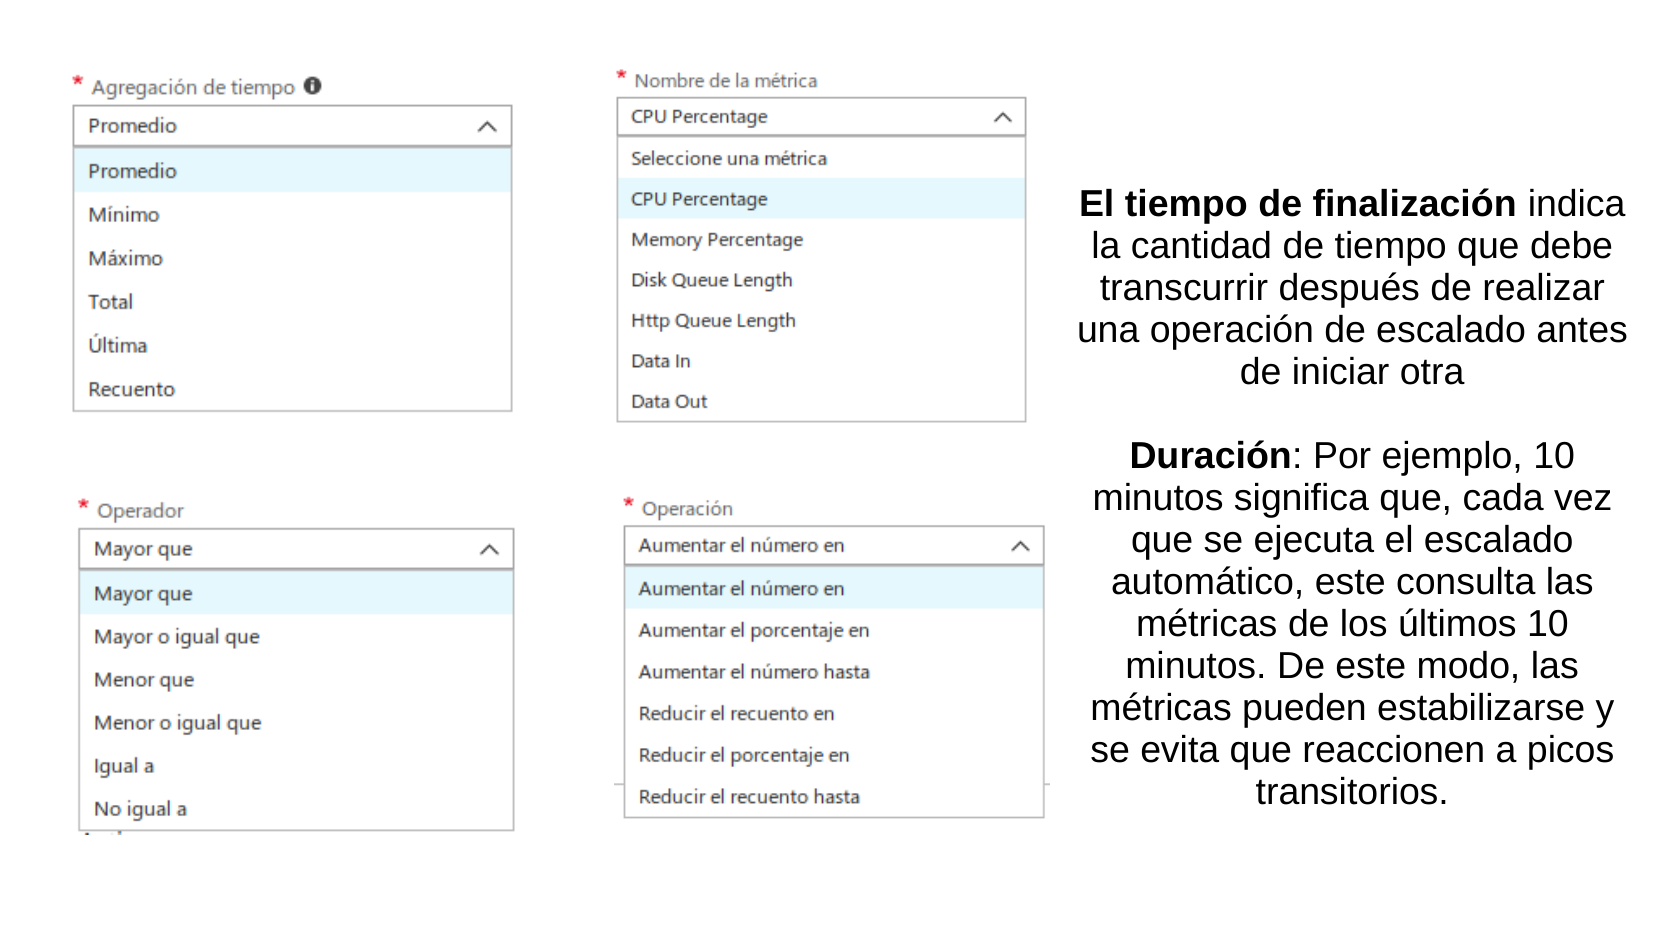

# El tiempo de finalización indica la cantidad de tiempo que debe transcurrir después de realizar una operación de escalado antes de iniciar otra
Duración: Por ejemplo, 10 minutos significa que, cada vez que se ejecuta el escalado automático, este consulta las métricas de los últimos 10 minutos. De este modo, las métricas pueden estabilizarse y se evita que reaccionen a picos transitorios.